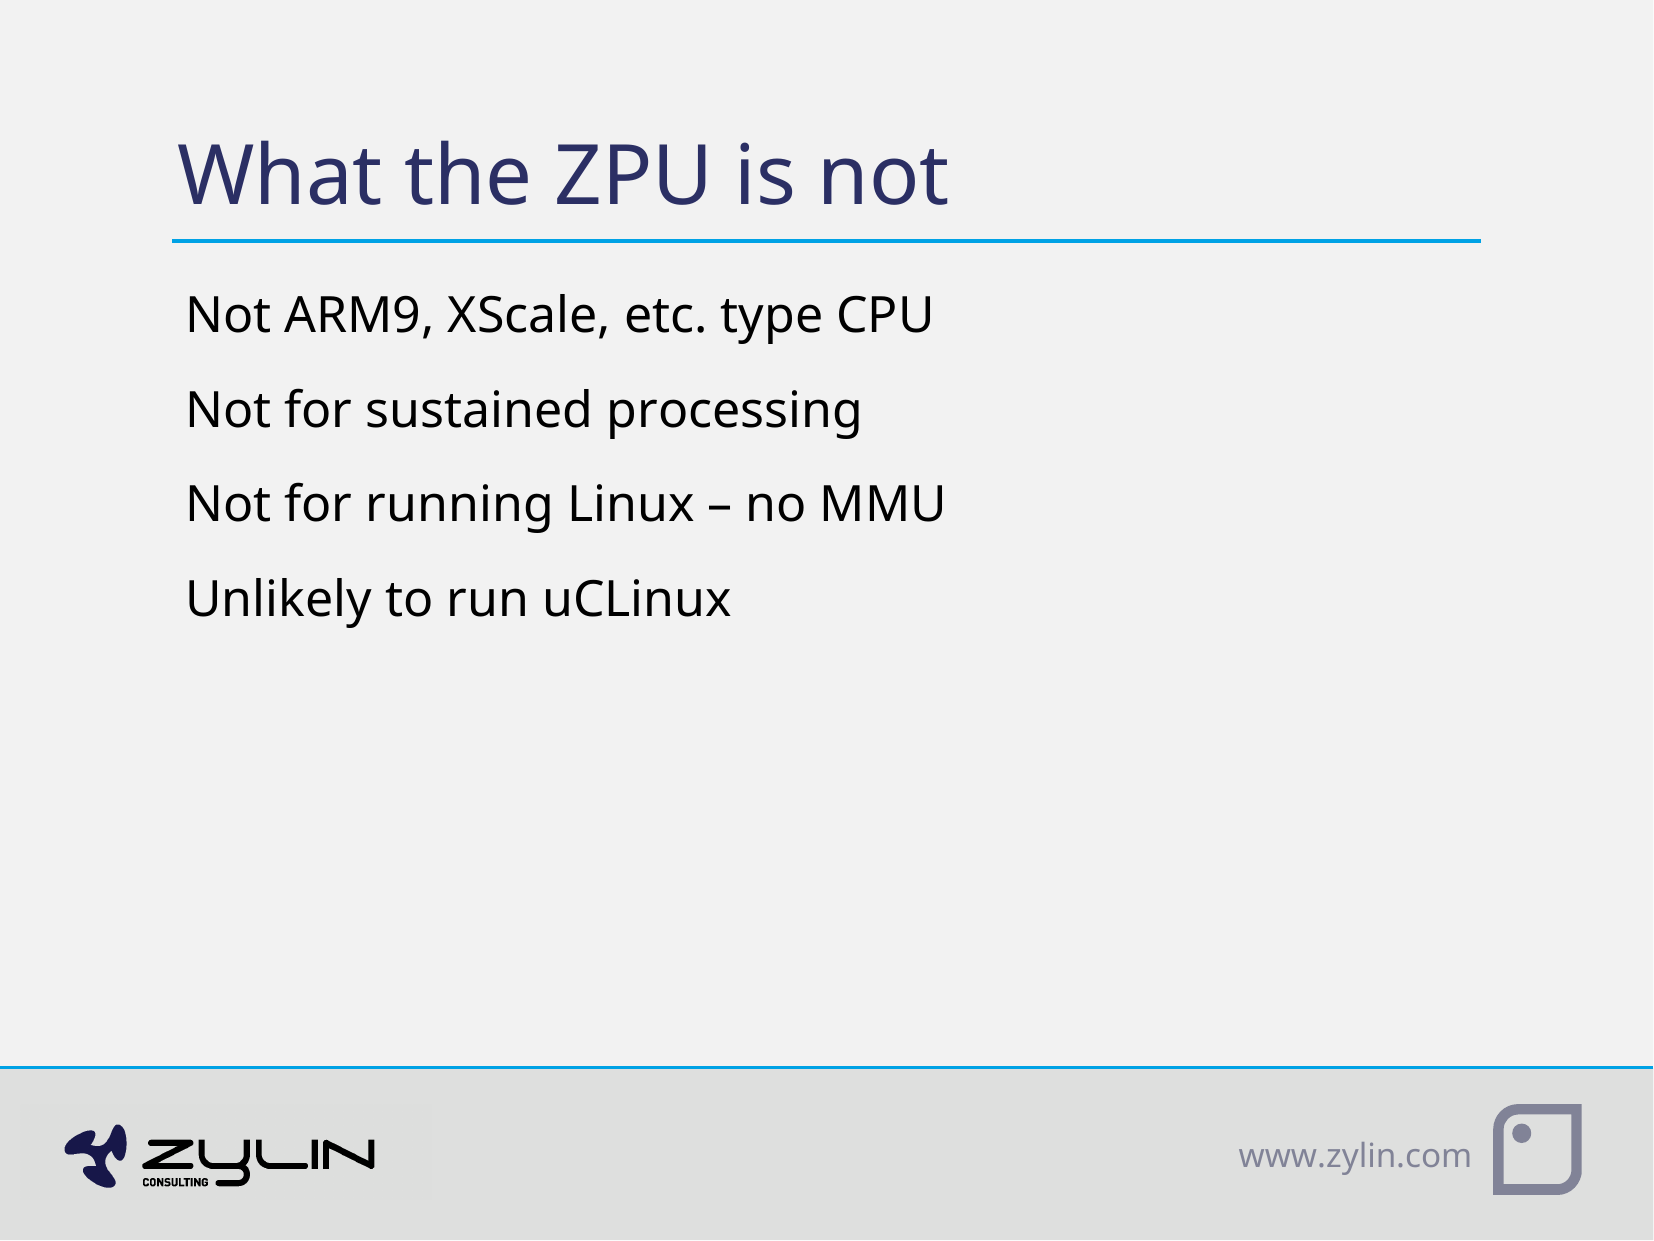

# What the ZPU is not
Not ARM9, XScale, etc. type CPU
Not for sustained processing
Not for running Linux – no MMU
Unlikely to run uCLinux